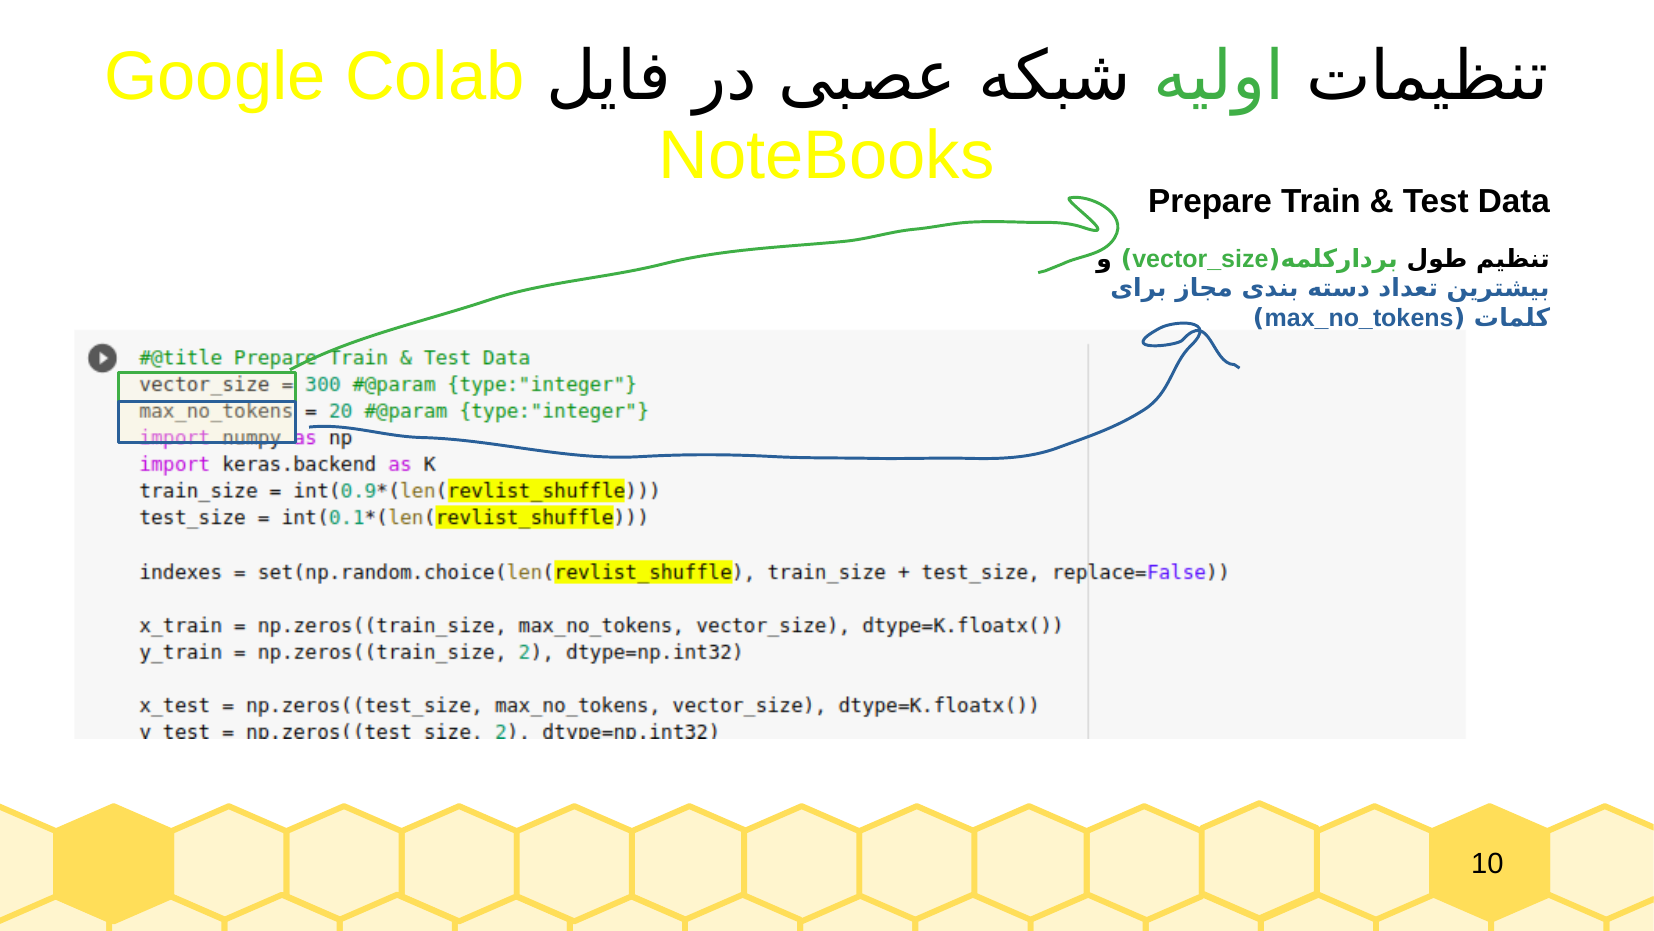

# تنظیمات اولیه شبکه عصبی در فایل Google Colab NoteBooks
Prepare Train & Test Data
تنظیم طول بردارکلمه(vector_size) و بیشترین تعداد دسته بندی مجاز برای کلمات (max_no_tokens)